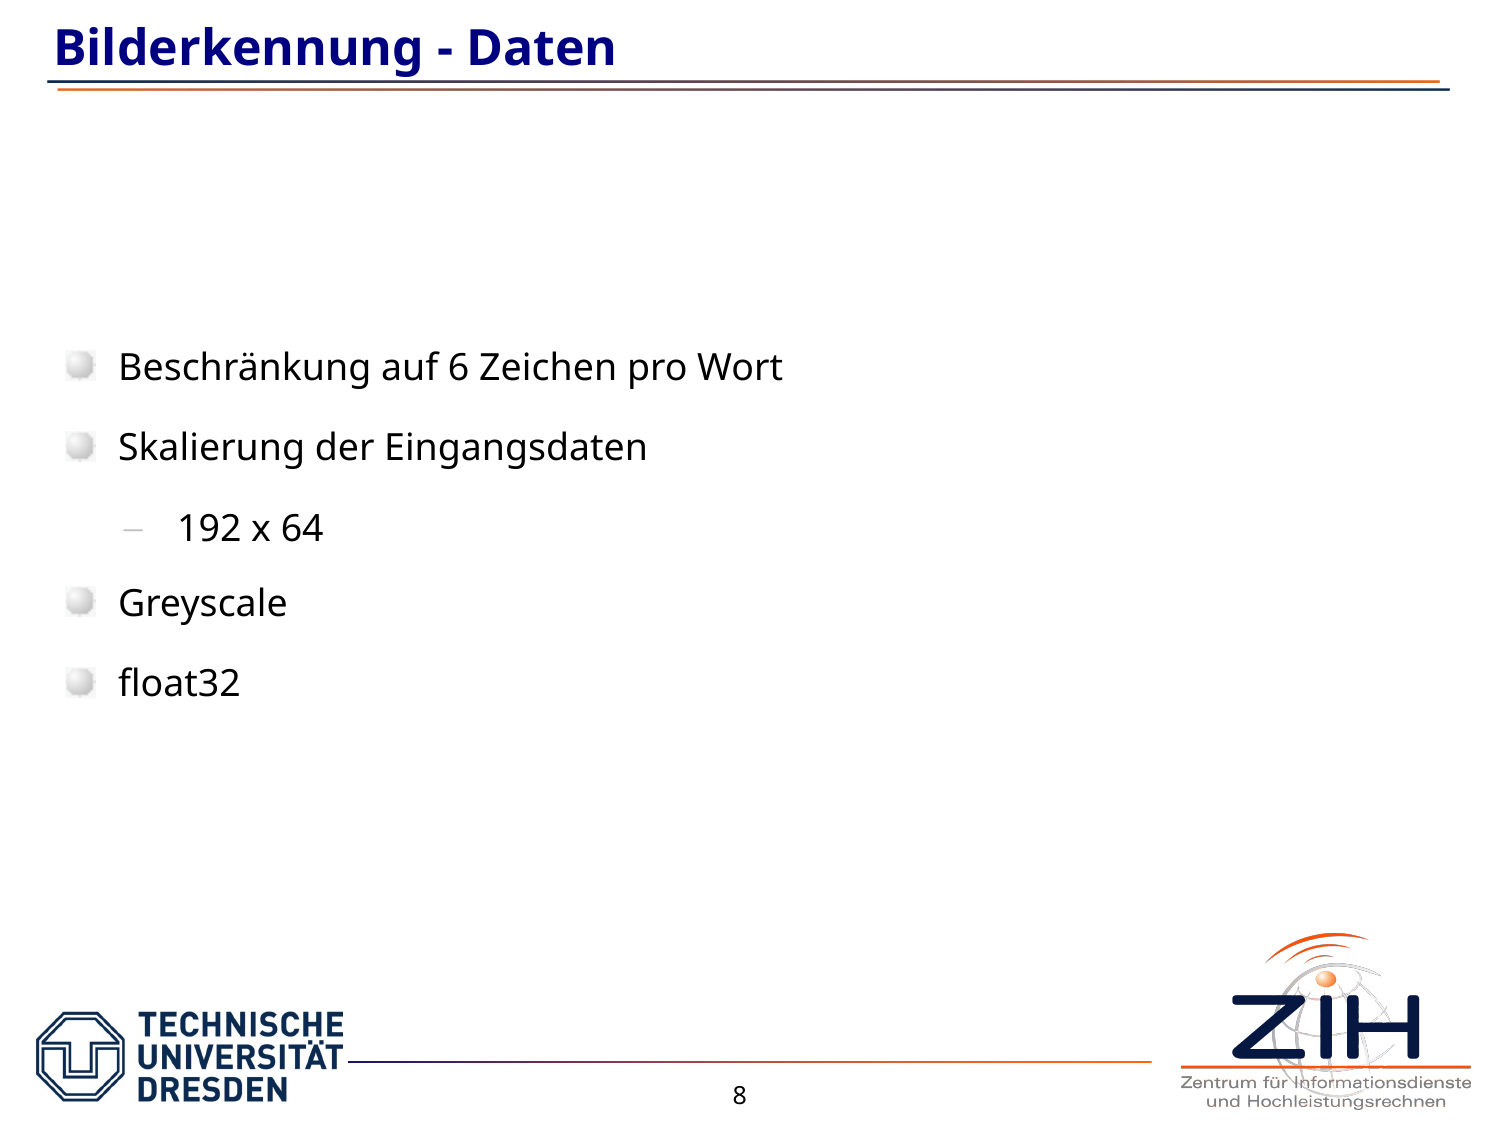

# Bilderkennung - Daten
Beschränkung auf 6 Zeichen pro Wort
Skalierung der Eingangsdaten
192 x 64
Greyscale
float32
8